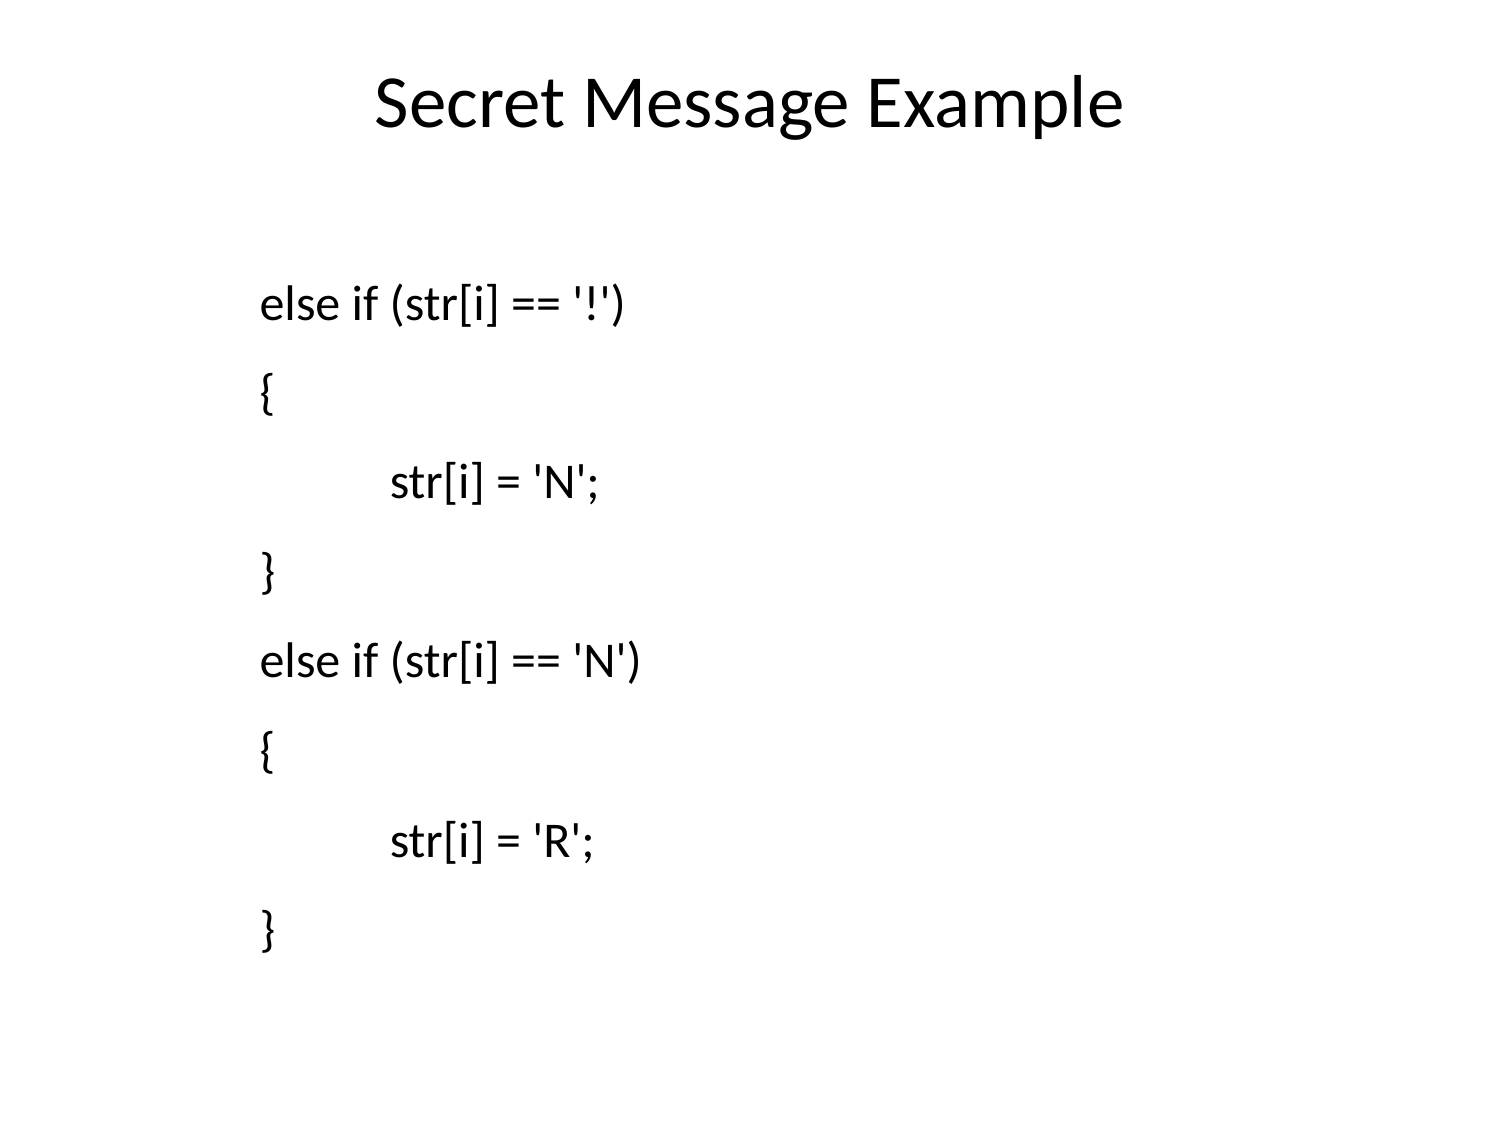

# Secret Message Example
		 	else if (str[i] == '!')
 	{
			 		str[i] = 'N';
		 	}
		 	else if (str[i] == 'N')
		 	{
			 		str[i] = 'R';
		 	}